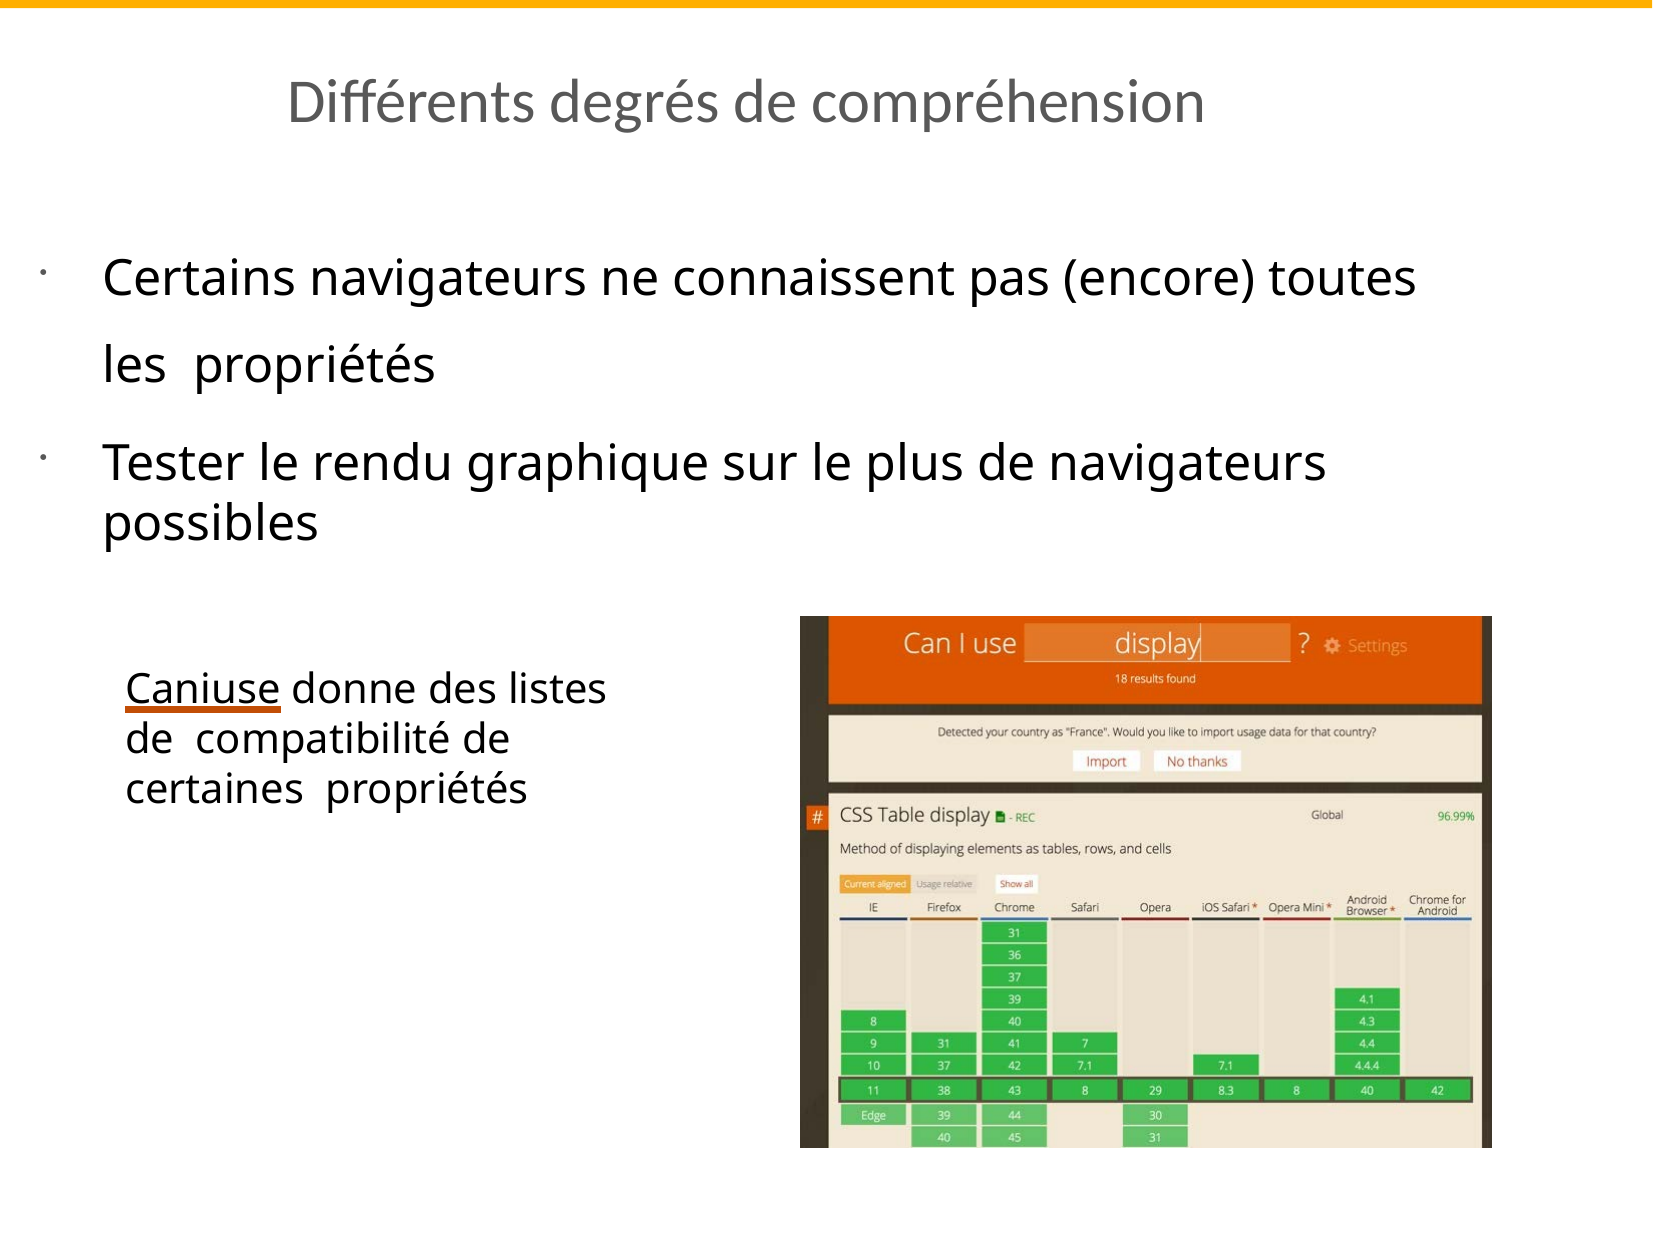

# Différents degrés de compréhension
Certains navigateurs ne connaissent pas (encore) toutes les propriétés
Tester le rendu graphique sur le plus de navigateurs possibles
Caniuse donne des listes de compatibilité de certaines propriétés